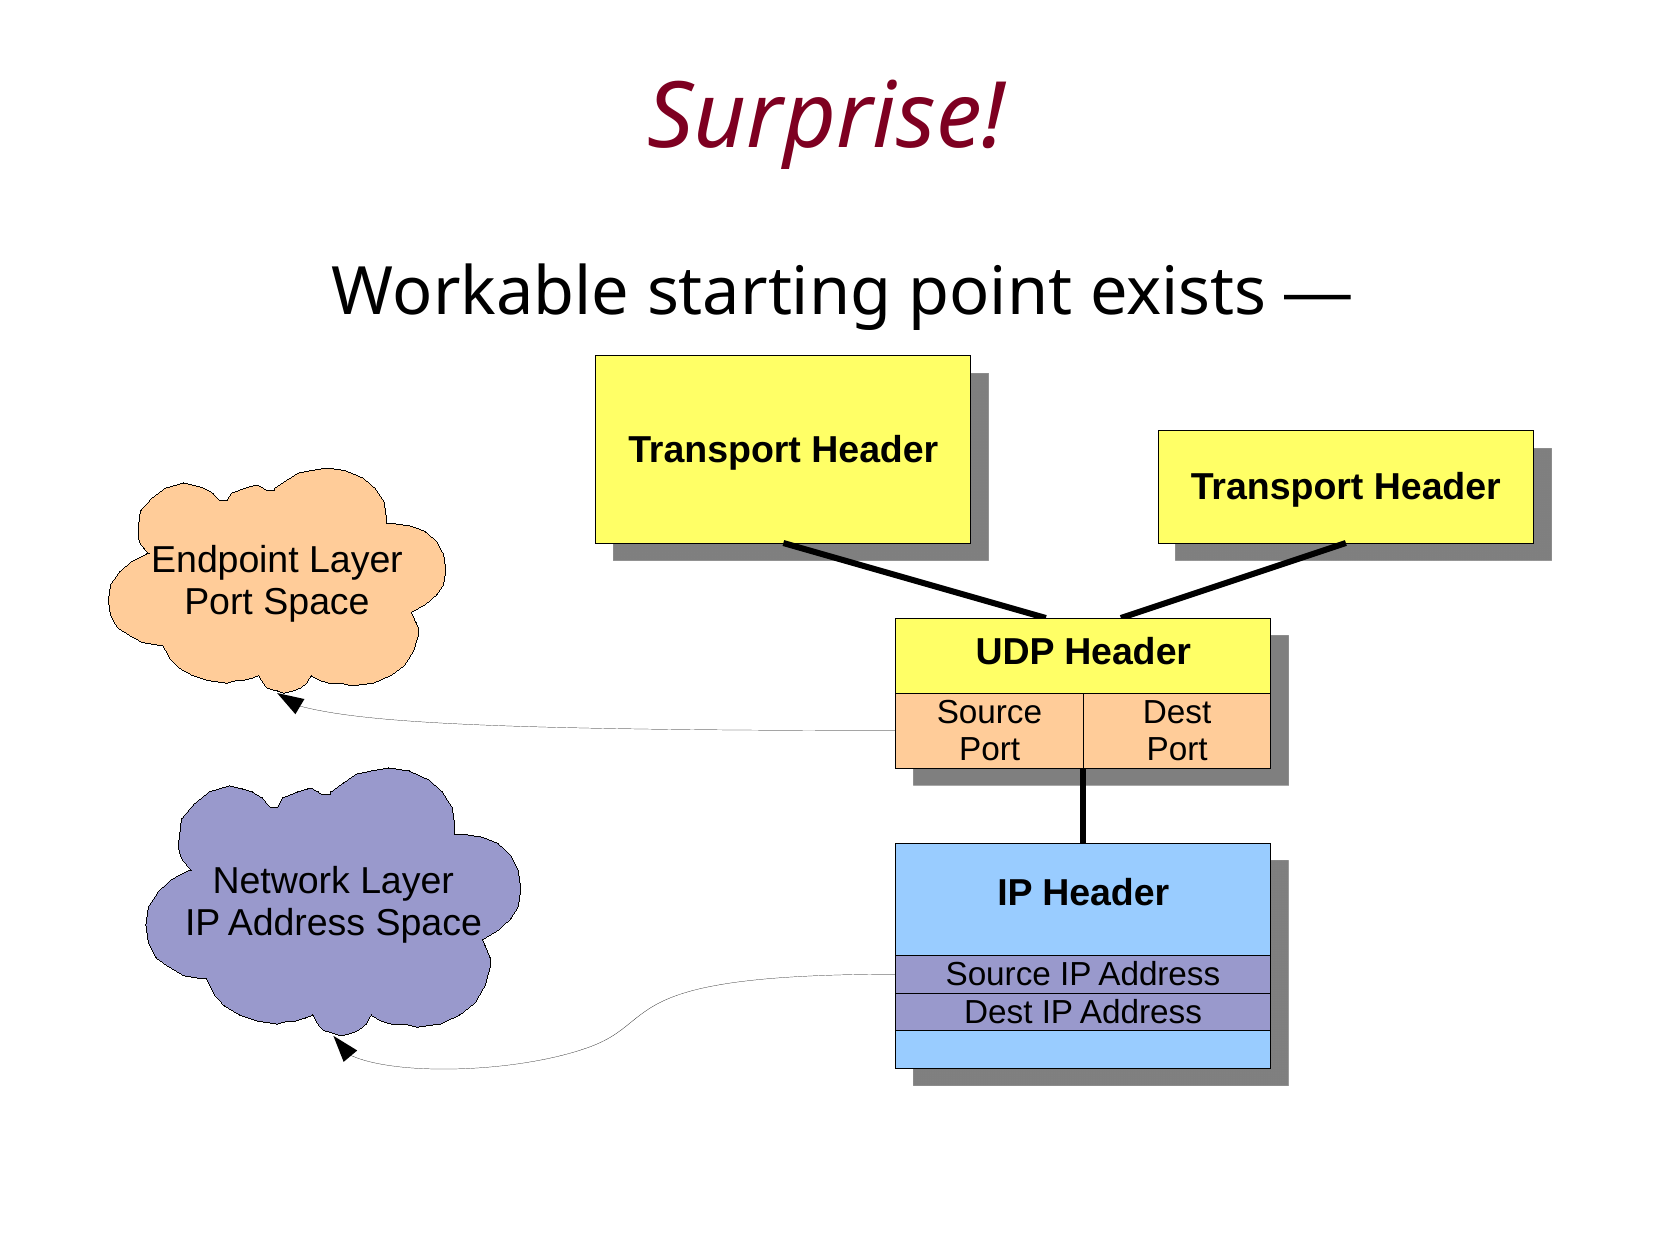

# Surprise!
Workable starting point exists — UDP!
Transport Header
Transport Header
Endpoint Layer
Port Space
UDP Header
Source
Port
Dest
Port
Network Layer
IP Address Space
IP Header
Source IP Address
Dest IP Address